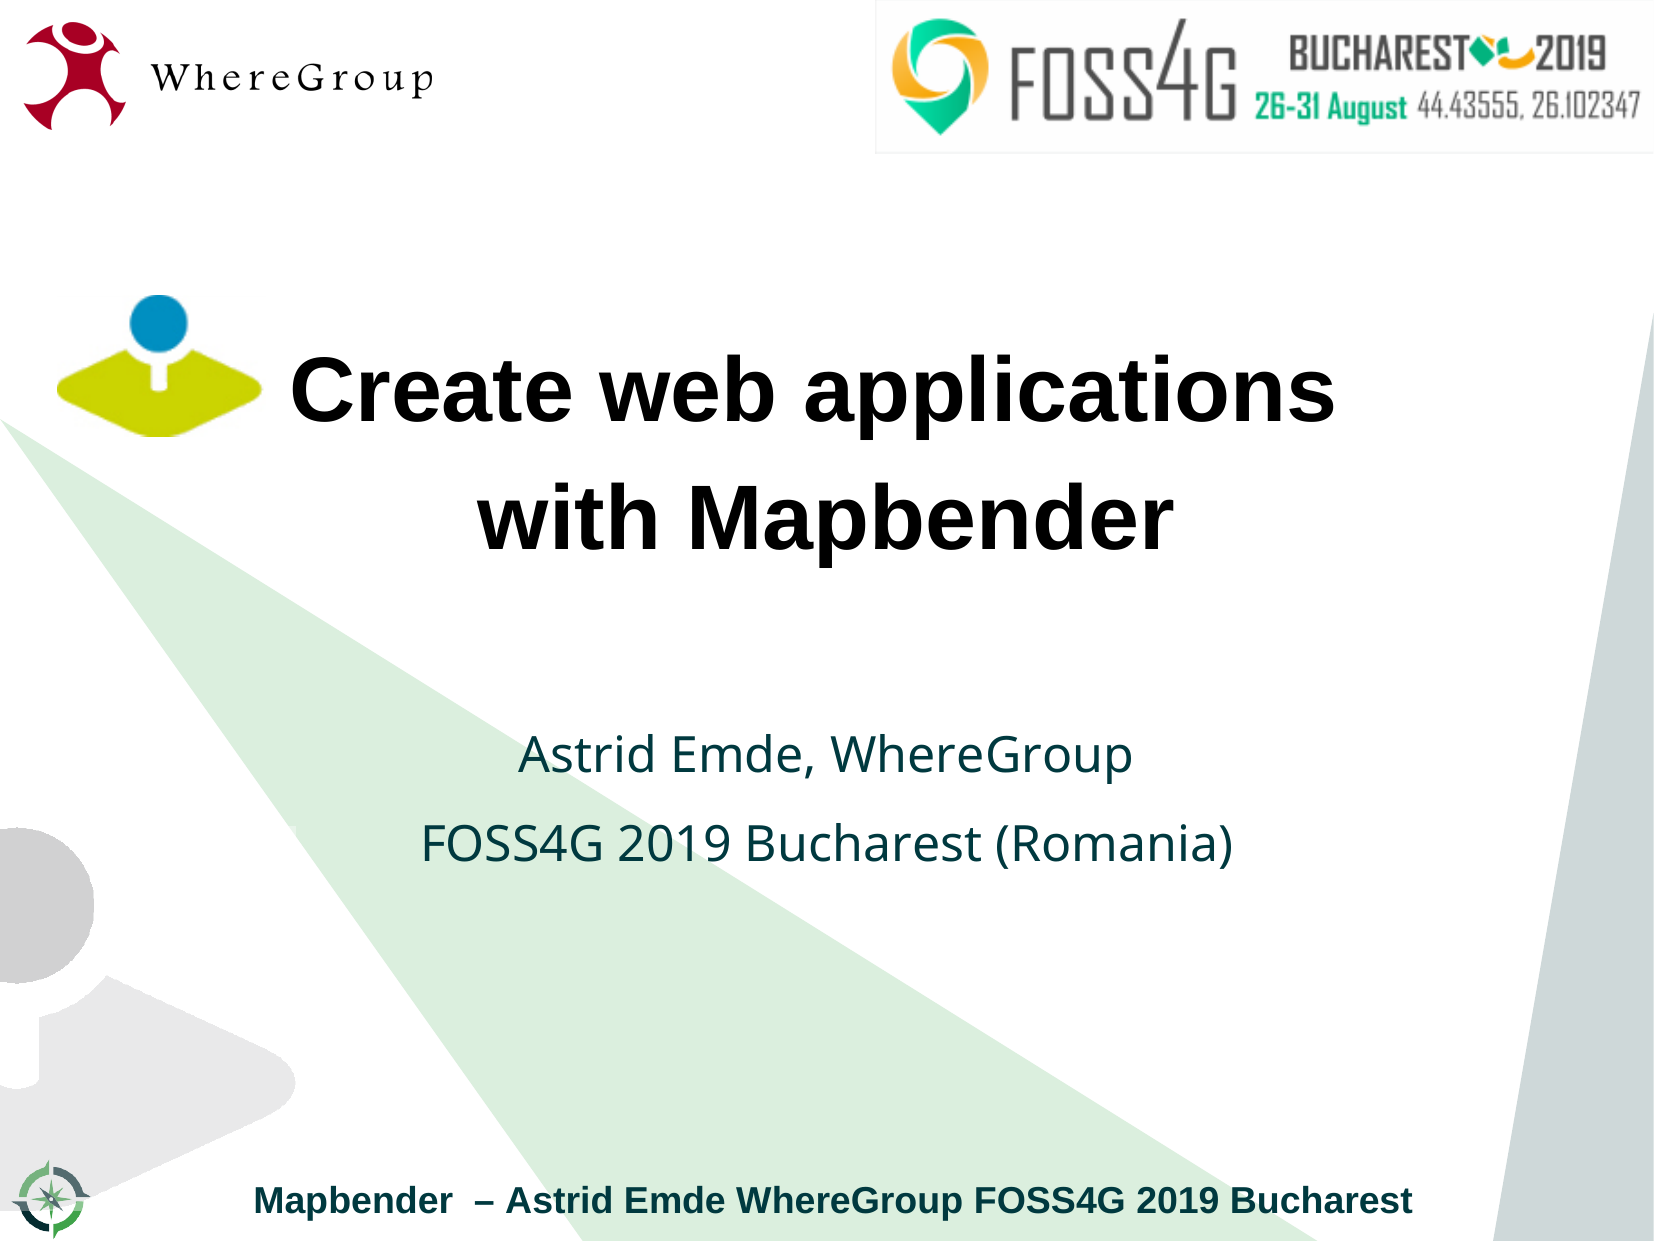

Create web applications
with Mapbender
Astrid Emde, WhereGroup
FOSS4G 2019 Bucharest (Romania)